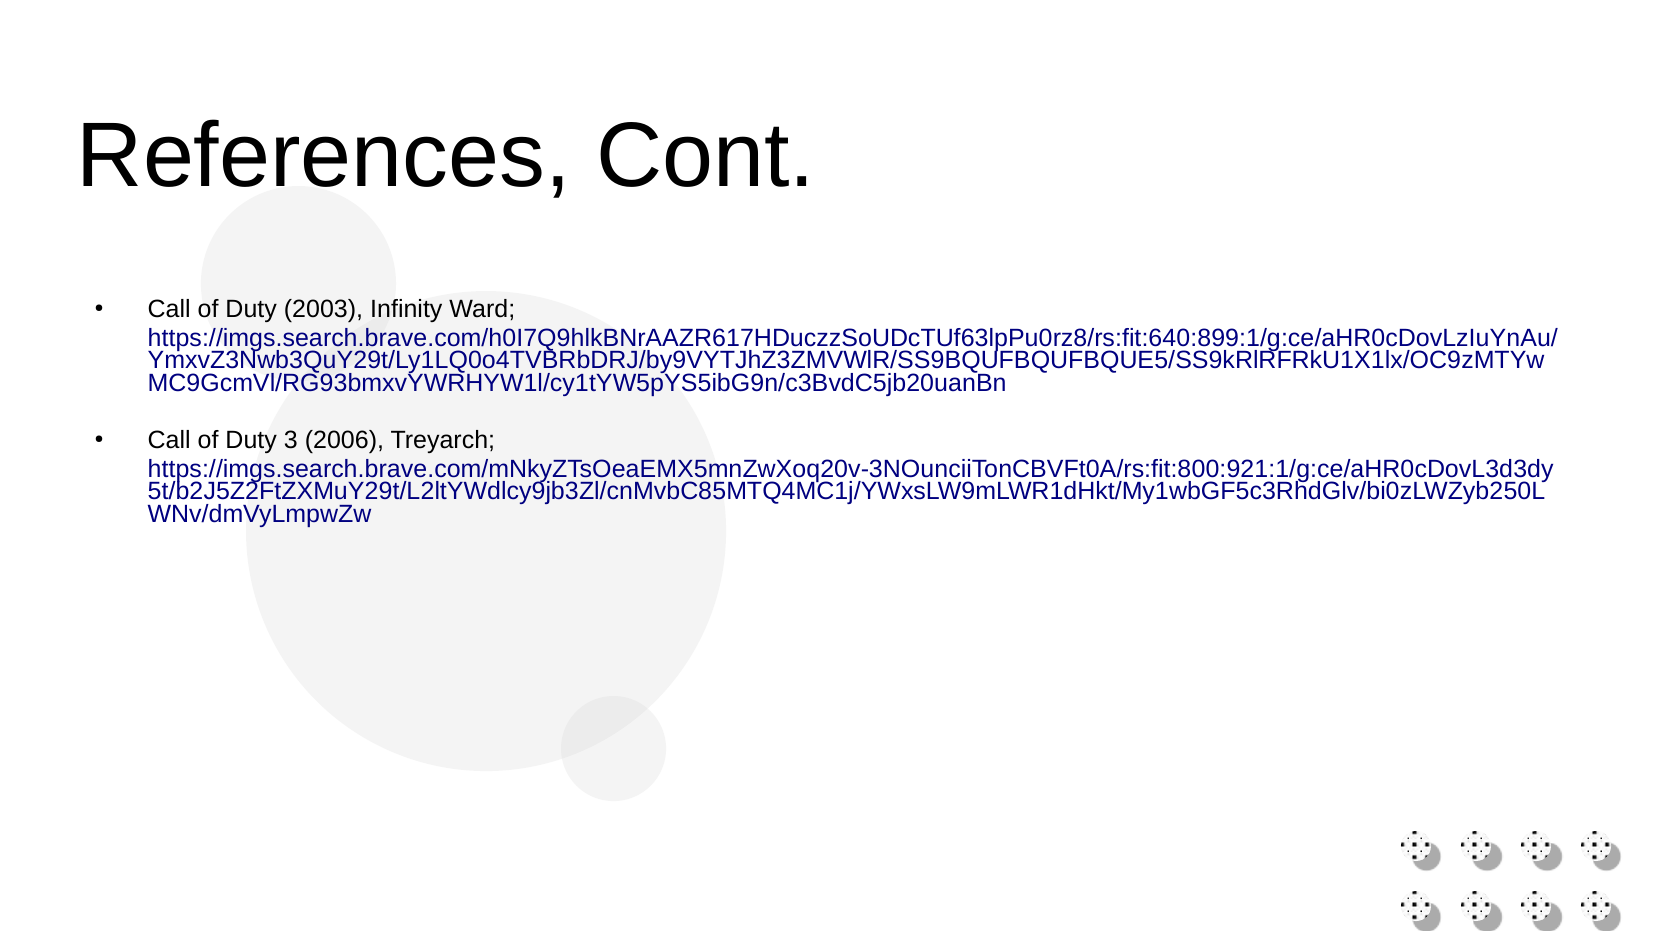

# References, Cont.
Call of Duty (2003), Infinity Ward; https://imgs.search.brave.com/h0I7Q9hlkBNrAAZR617HDuczzSoUDcTUf63lpPu0rz8/rs:fit:640:899:1/g:ce/aHR0cDovLzIuYnAu/YmxvZ3Nwb3QuY29t/Ly1LQ0o4TVBRbDRJ/by9VYTJhZ3ZMVWlR/SS9BQUFBQUFBQUE5/SS9kRlRFRkU1X1lx/OC9zMTYwMC9GcmVl/RG93bmxvYWRHYW1l/cy1tYW5pYS5ibG9n/c3BvdC5jb20uanBn
Call of Duty 3 (2006), Treyarch; https://imgs.search.brave.com/mNkyZTsOeaEMX5mnZwXoq20v-3NOunciiTonCBVFt0A/rs:fit:800:921:1/g:ce/aHR0cDovL3d3dy5t/b2J5Z2FtZXMuY29t/L2ltYWdlcy9jb3Zl/cnMvbC85MTQ4MC1j/YWxsLW9mLWR1dHkt/My1wbGF5c3RhdGlv/bi0zLWZyb250LWNv/dmVyLmpwZw